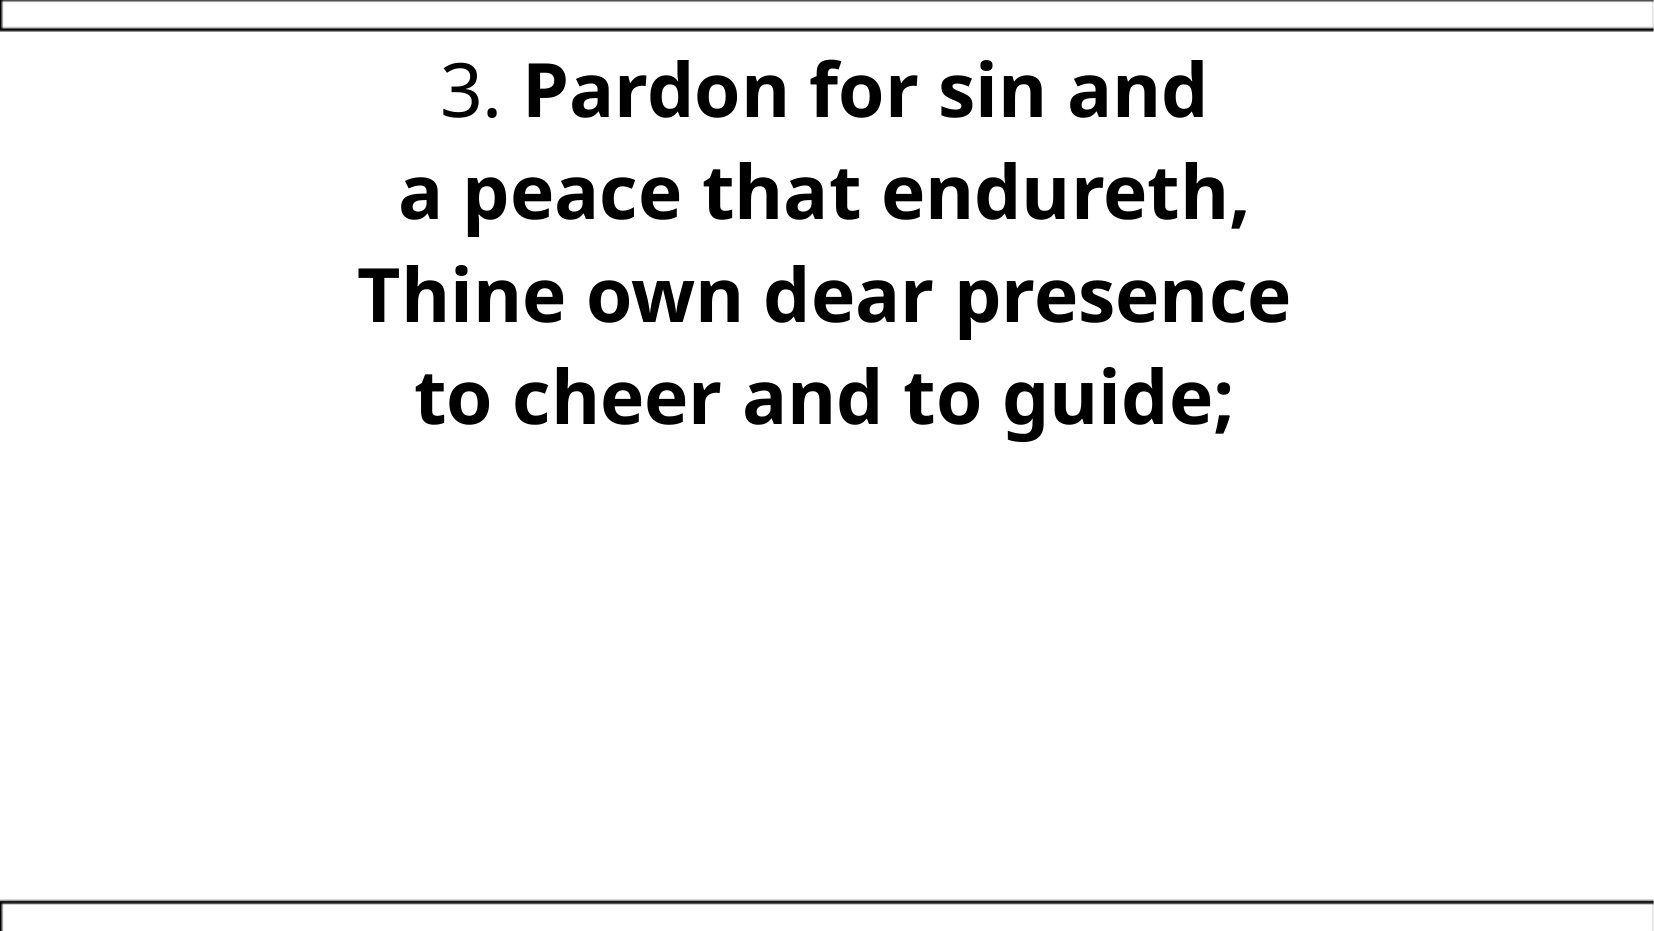

3. Pardon for sin and
a peace that endureth,
Thine own dear presence
to cheer and to guide;